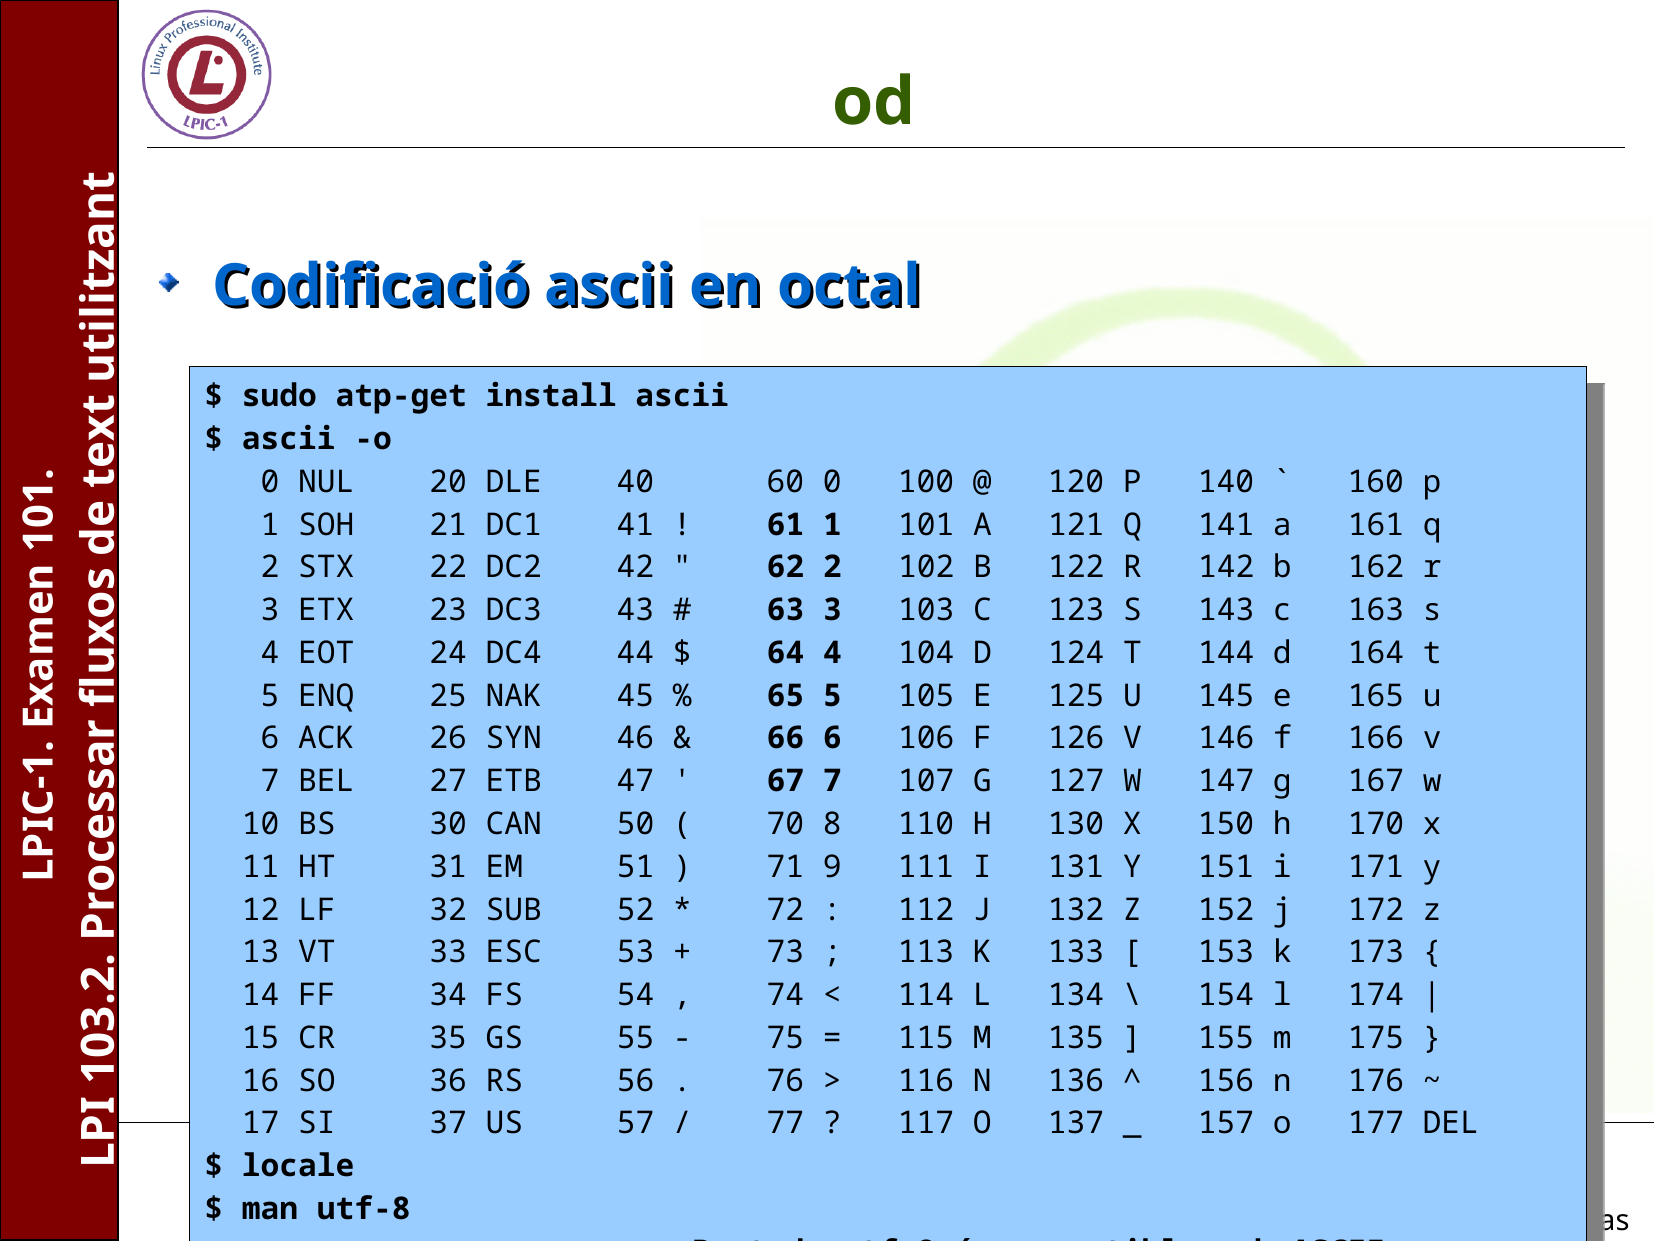

# od
Codificació ascii en octal
$ sudo atp-get install ascii
$ ascii -o
 0 NUL 20 DLE 40 60 0 100 @ 120 P 140 ` 160 p
 1 SOH 21 DC1 41 ! 61 1 101 A 121 Q 141 a 161 q
 2 STX 22 DC2 42 " 62 2 102 B 122 R 142 b 162 r
 3 ETX 23 DC3 43 # 63 3 103 C 123 S 143 c 163 s
 4 EOT 24 DC4 44 $ 64 4 104 D 124 T 144 d 164 t
 5 ENQ 25 NAK 45 % 65 5 105 E 125 U 145 e 165 u
 6 ACK 26 SYN 46 & 66 6 106 F 126 V 146 f 166 v
 7 BEL 27 ETB 47 ' 67 7 107 G 127 W 147 g 167 w
 10 BS 30 CAN 50 ( 70 8 110 H 130 X 150 h 170 x
 11 HT 31 EM 51 ) 71 9 111 I 131 Y 151 i 171 y
 12 LF 32 SUB 52 * 72 : 112 J 132 Z 152 j 172 z
 13 VT 33 ESC 53 + 73 ; 113 K 133 [ 153 k 173 {
 14 FF 34 FS 54 , 74 < 114 L 134 \ 154 l 174 |
 15 CR 35 GS 55 - 75 = 115 M 135 ] 155 m 175 }
 16 SO 36 RS 56 . 76 > 116 N 136 ^ 156 n 176 ~
 17 SI 37 US 57 / 77 ? 117 O 137 _ 157 o 177 DEL
$ locale
$ man utf-8
 Part de utf-8 és compatible amb ASCII